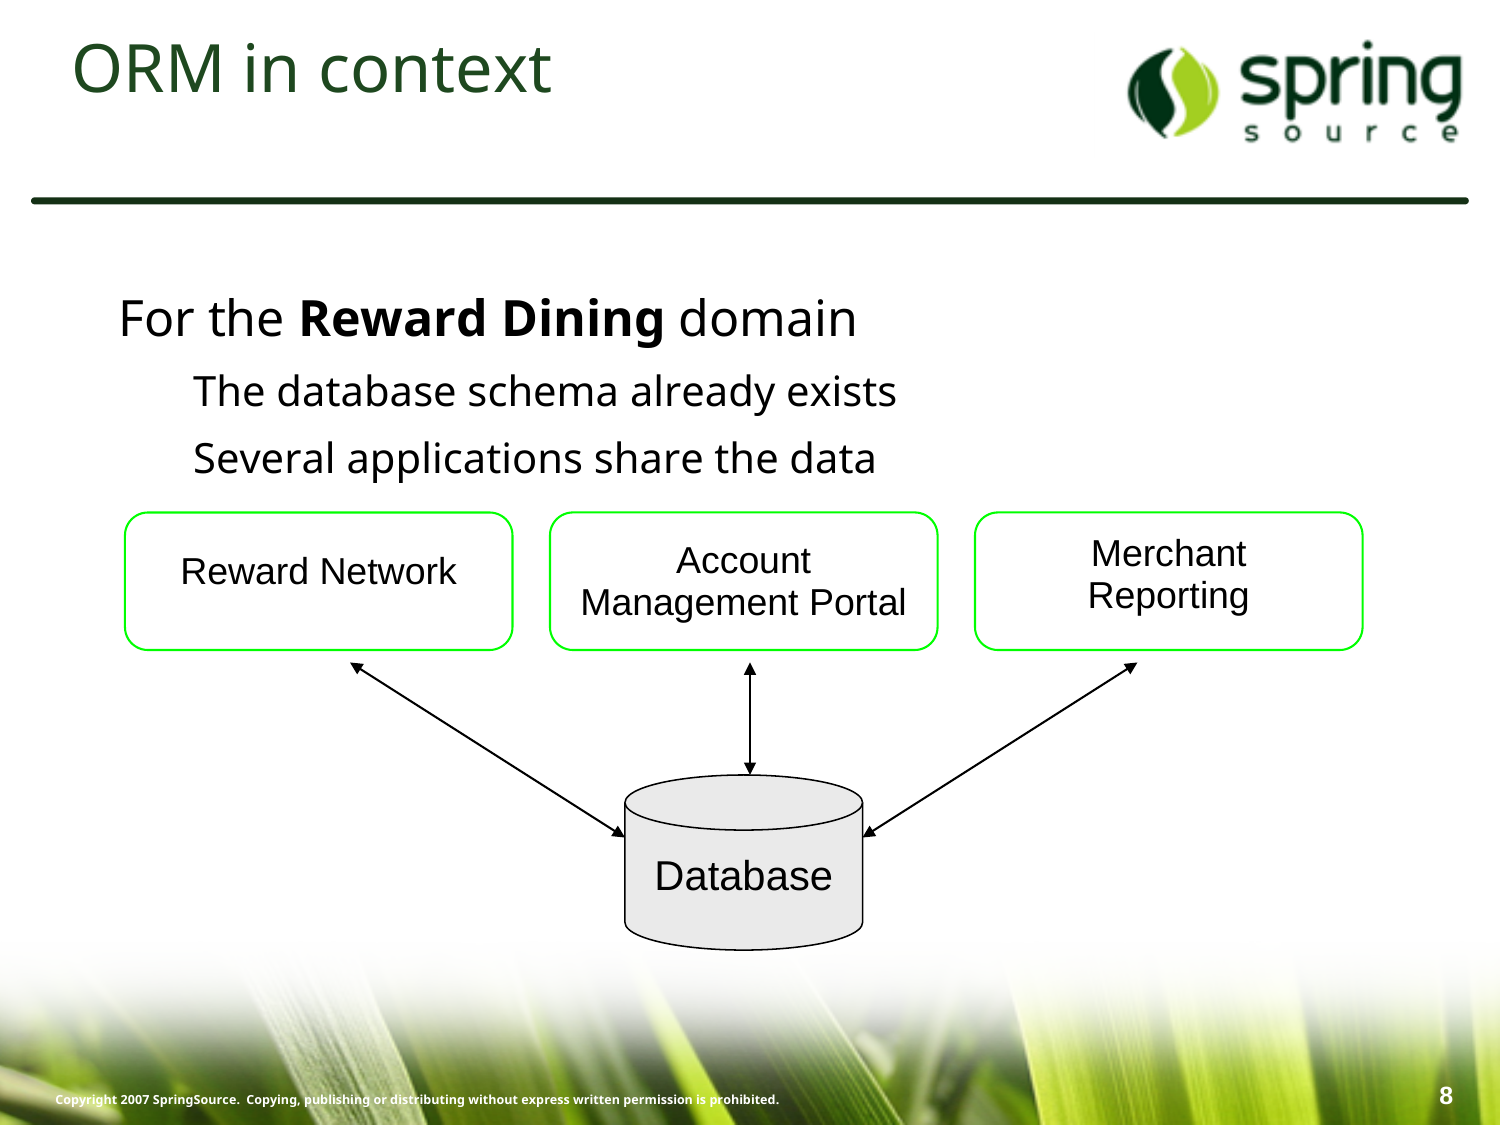

# ORM in context
For the Reward Dining domain
The database schema already exists
Several applications share the data
Reward Network
Account Management Portal
Merchant
Reporting
Database